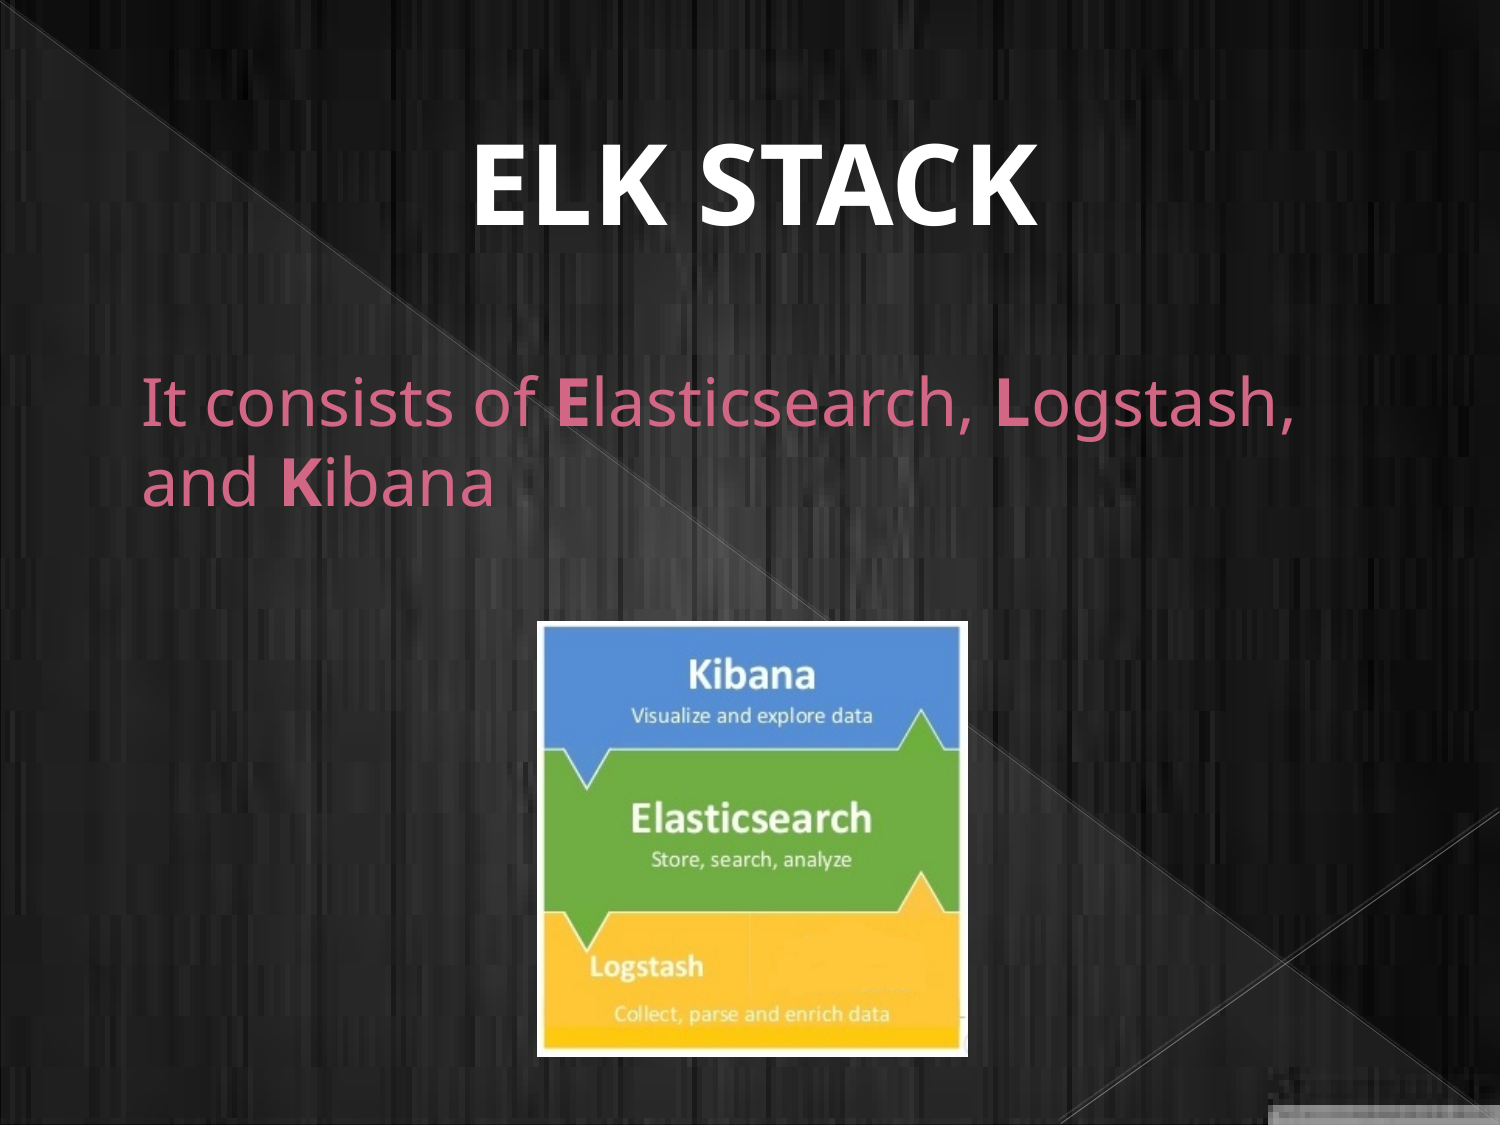

ELK STACK
# It consists of Elasticsearch, Logstash, and Kibana